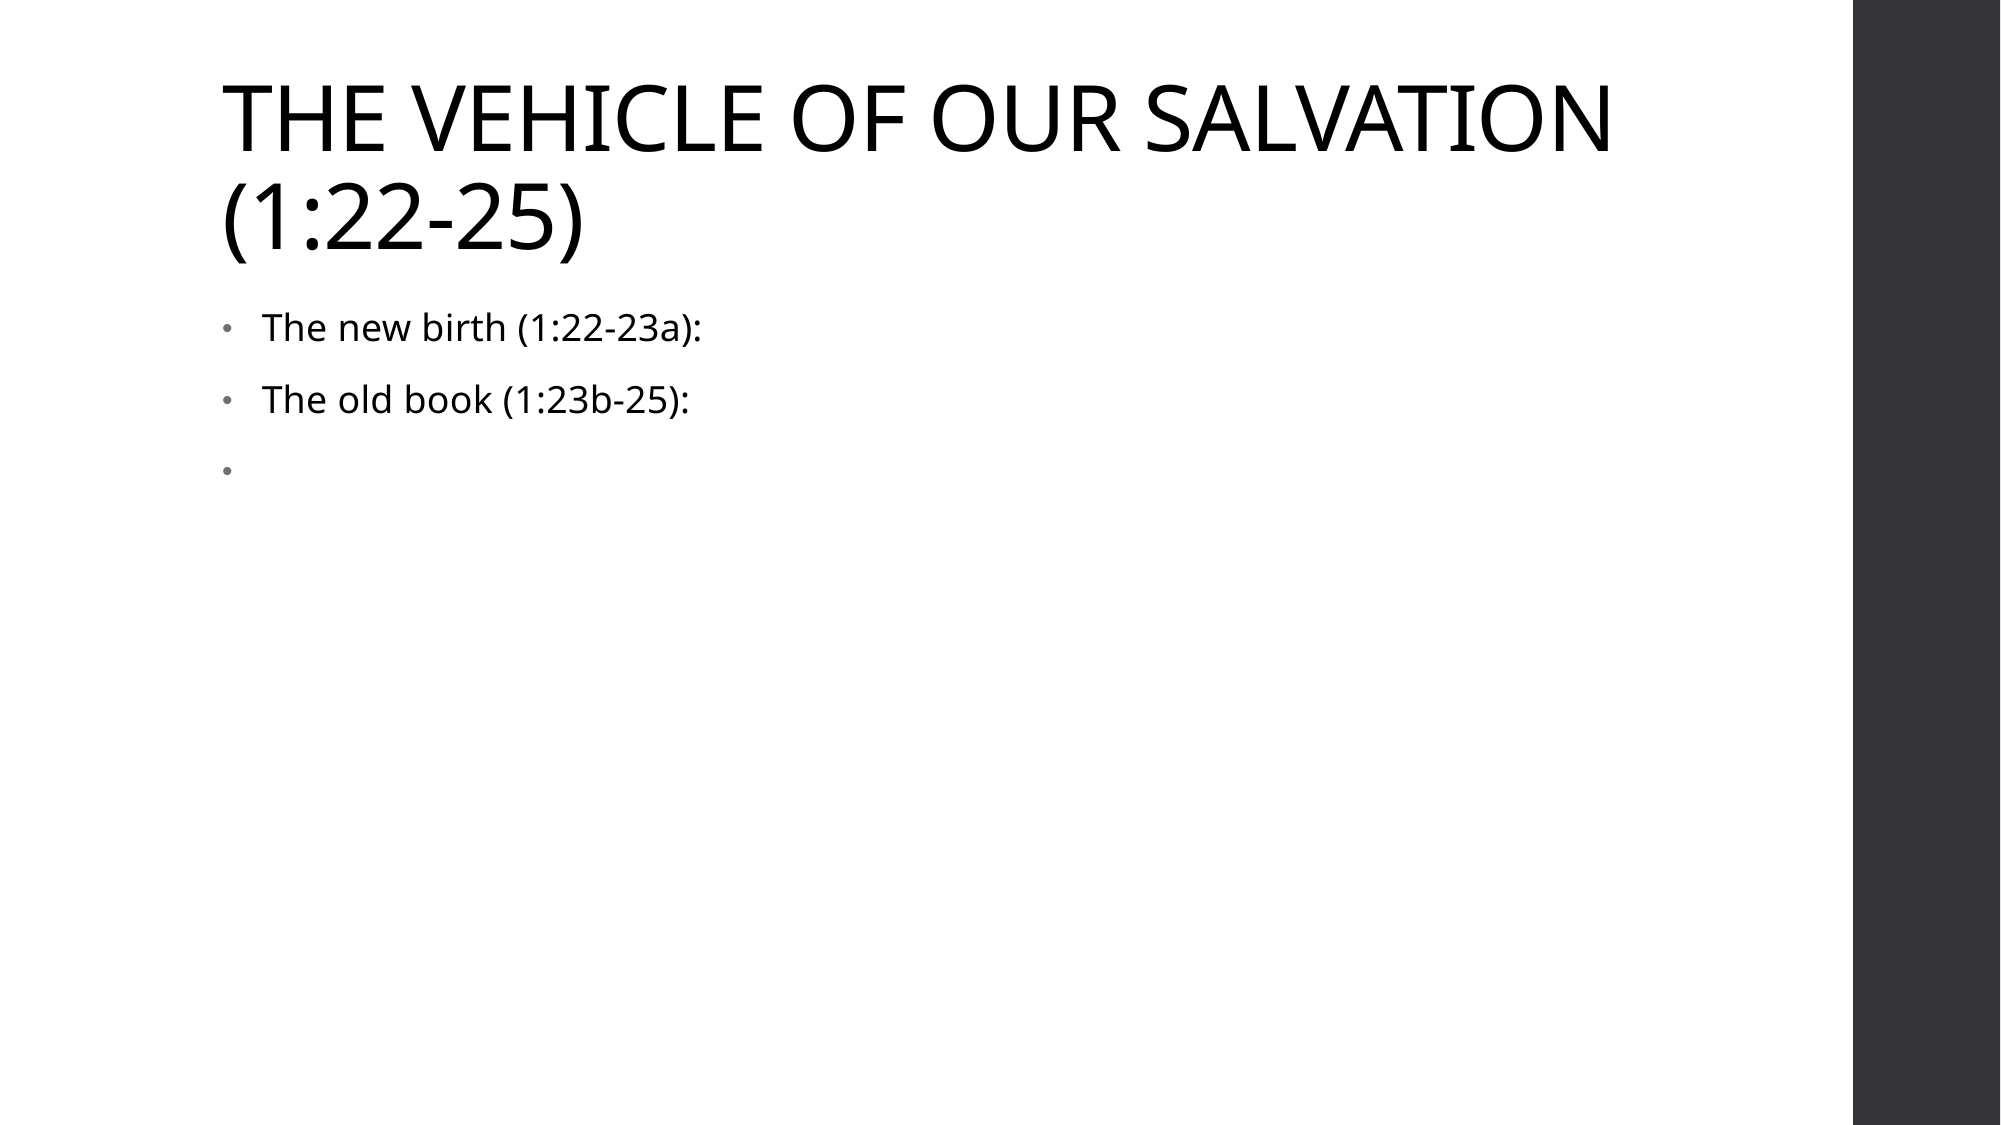

# THE VEHICLE OF OUR SALVATION (1:22-25)
 The new birth (1:22-23a):
 The old book (1:23b-25):